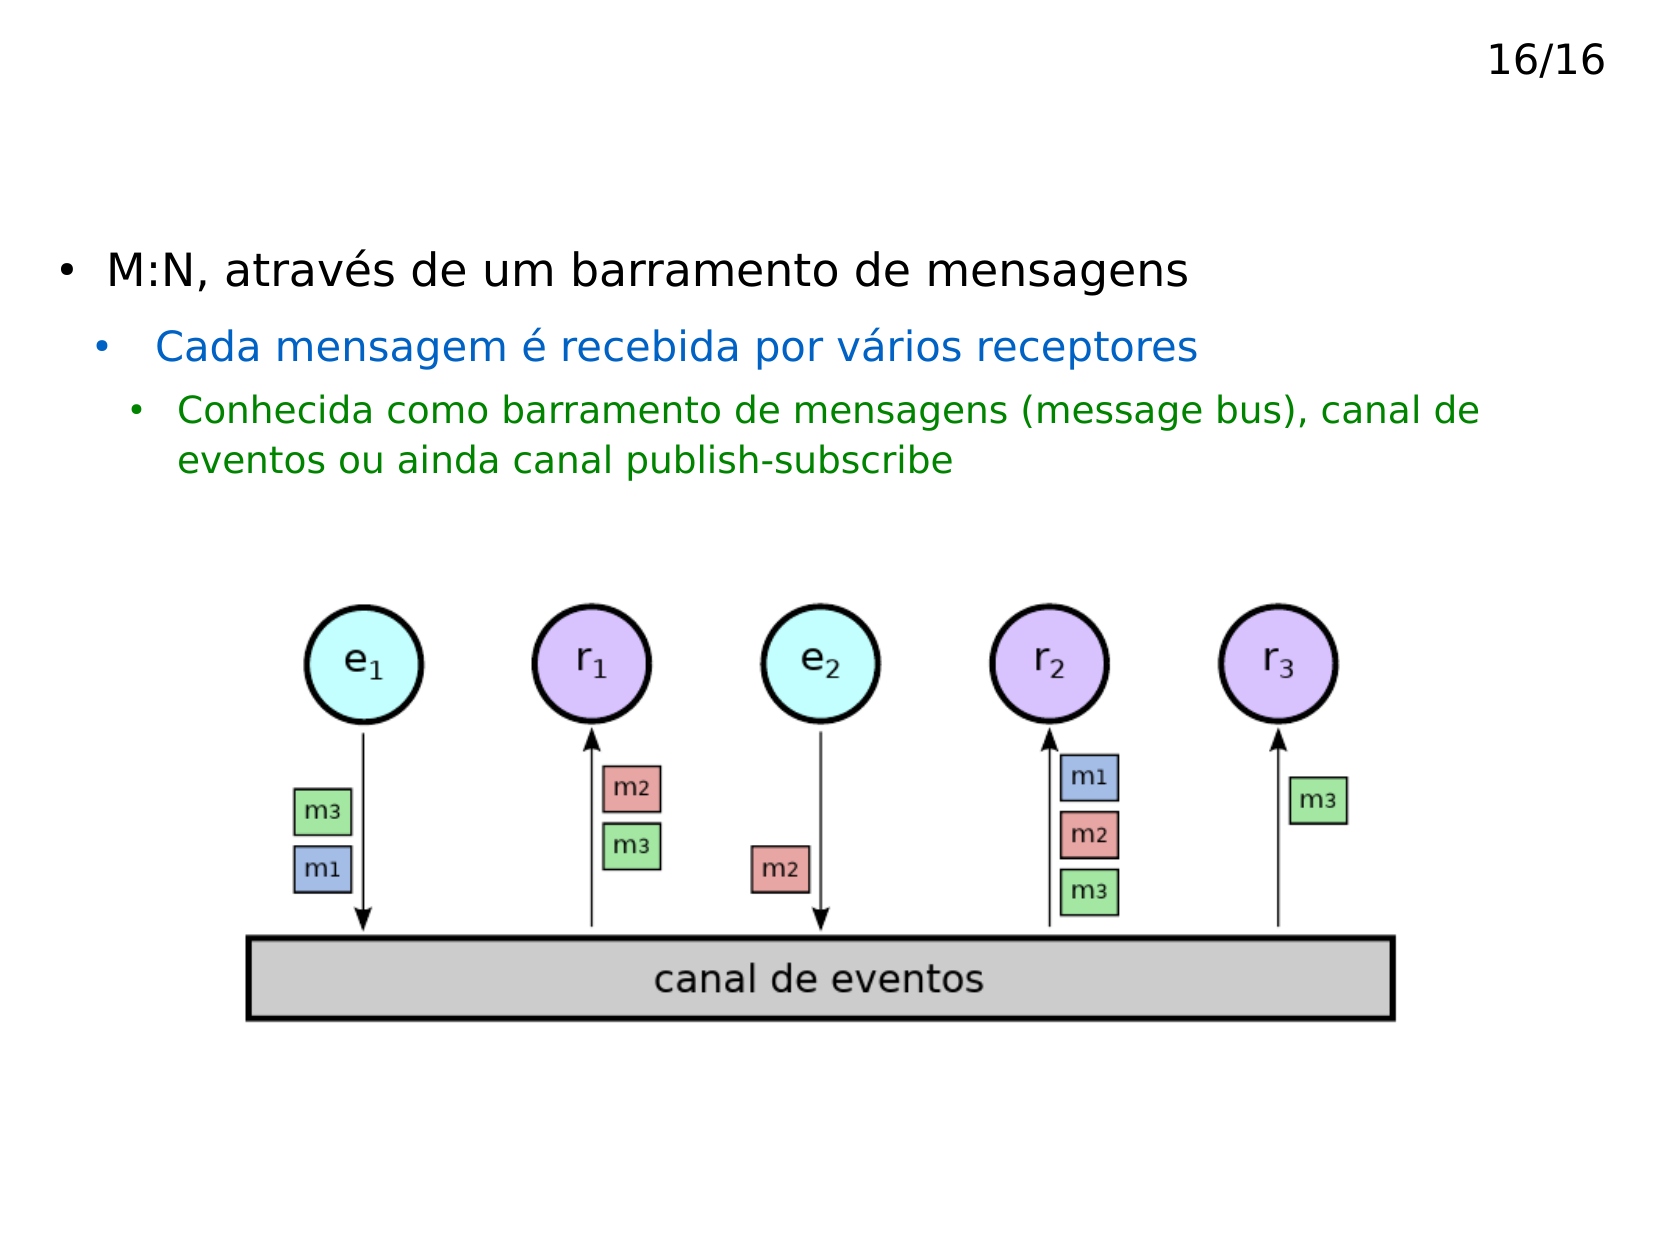

#
16
M:N, através de um barramento de mensagens
 Cada mensagem é recebida por vários receptores
Conhecida como barramento de mensagens (message bus), canal de eventos ou ainda canal publish-subscribe